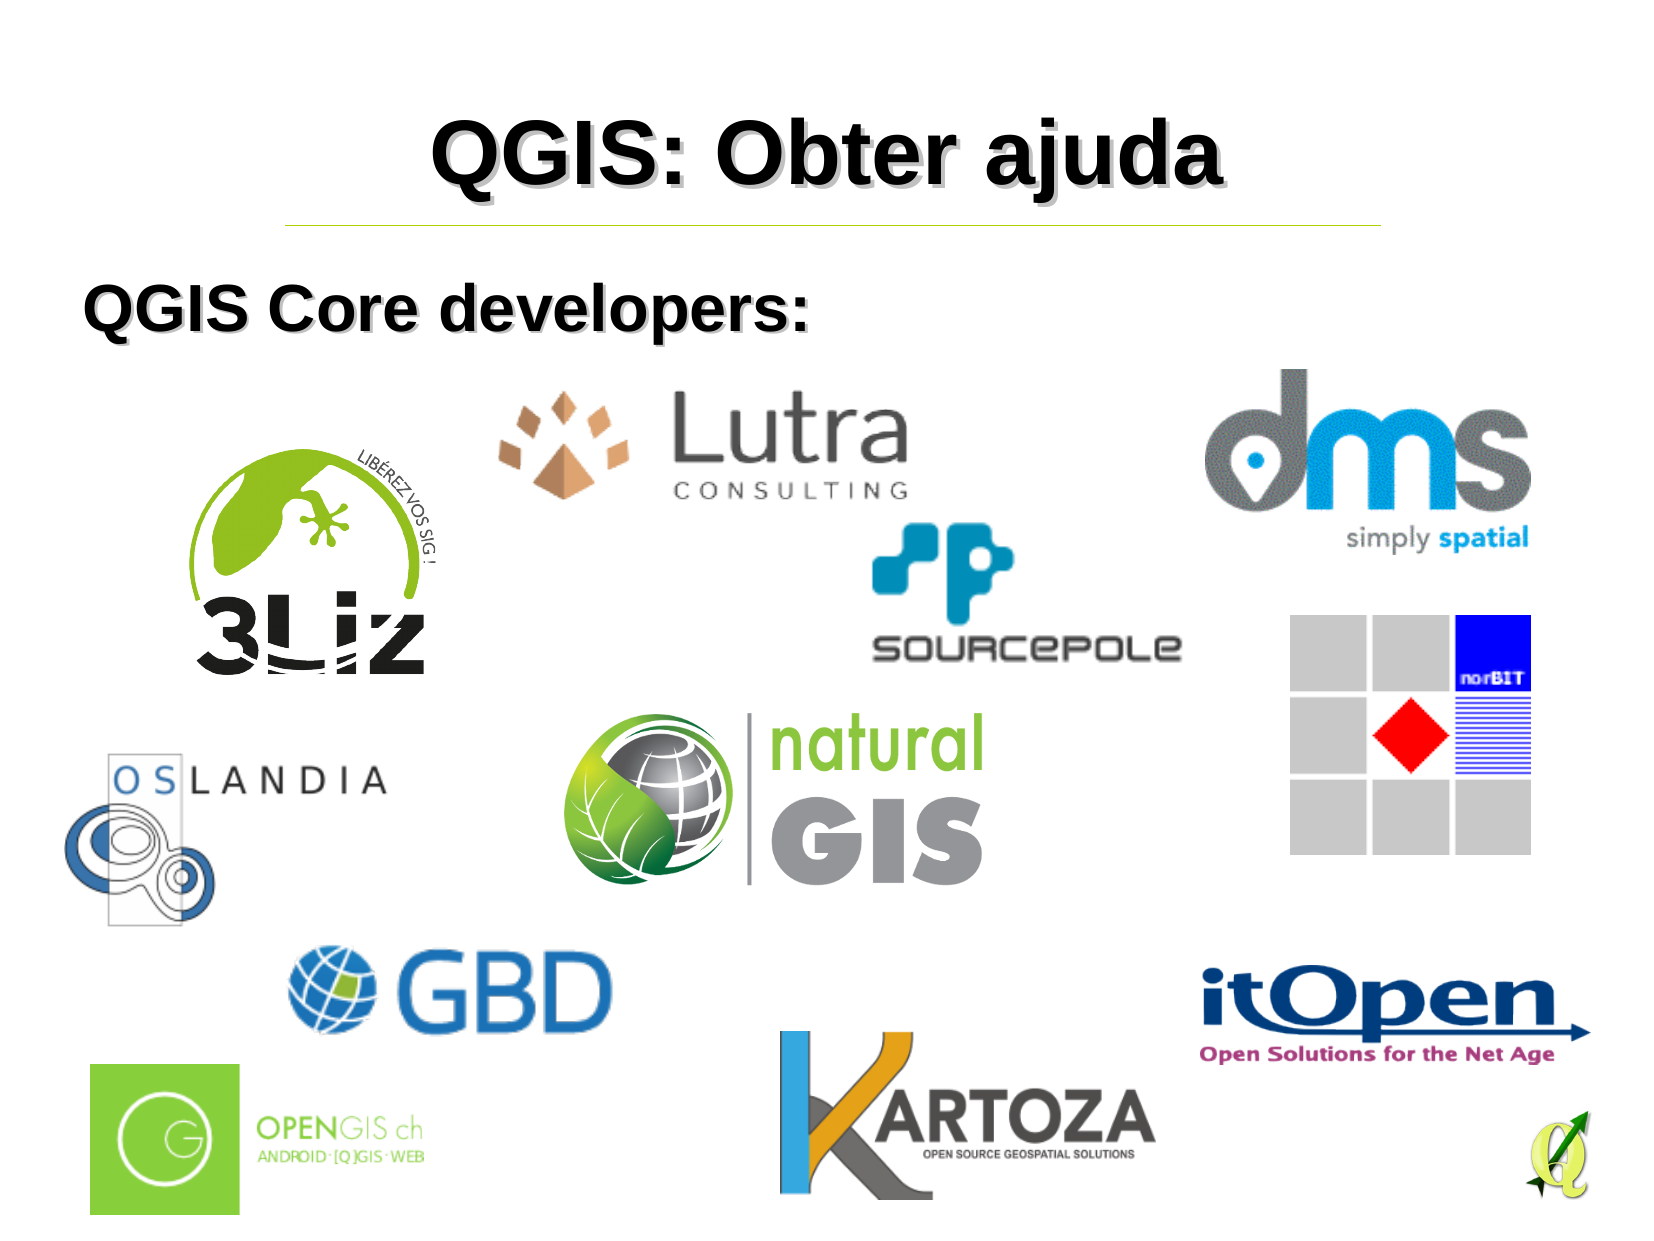

# QGIS: Obter ajuda
QGIS Core developers: